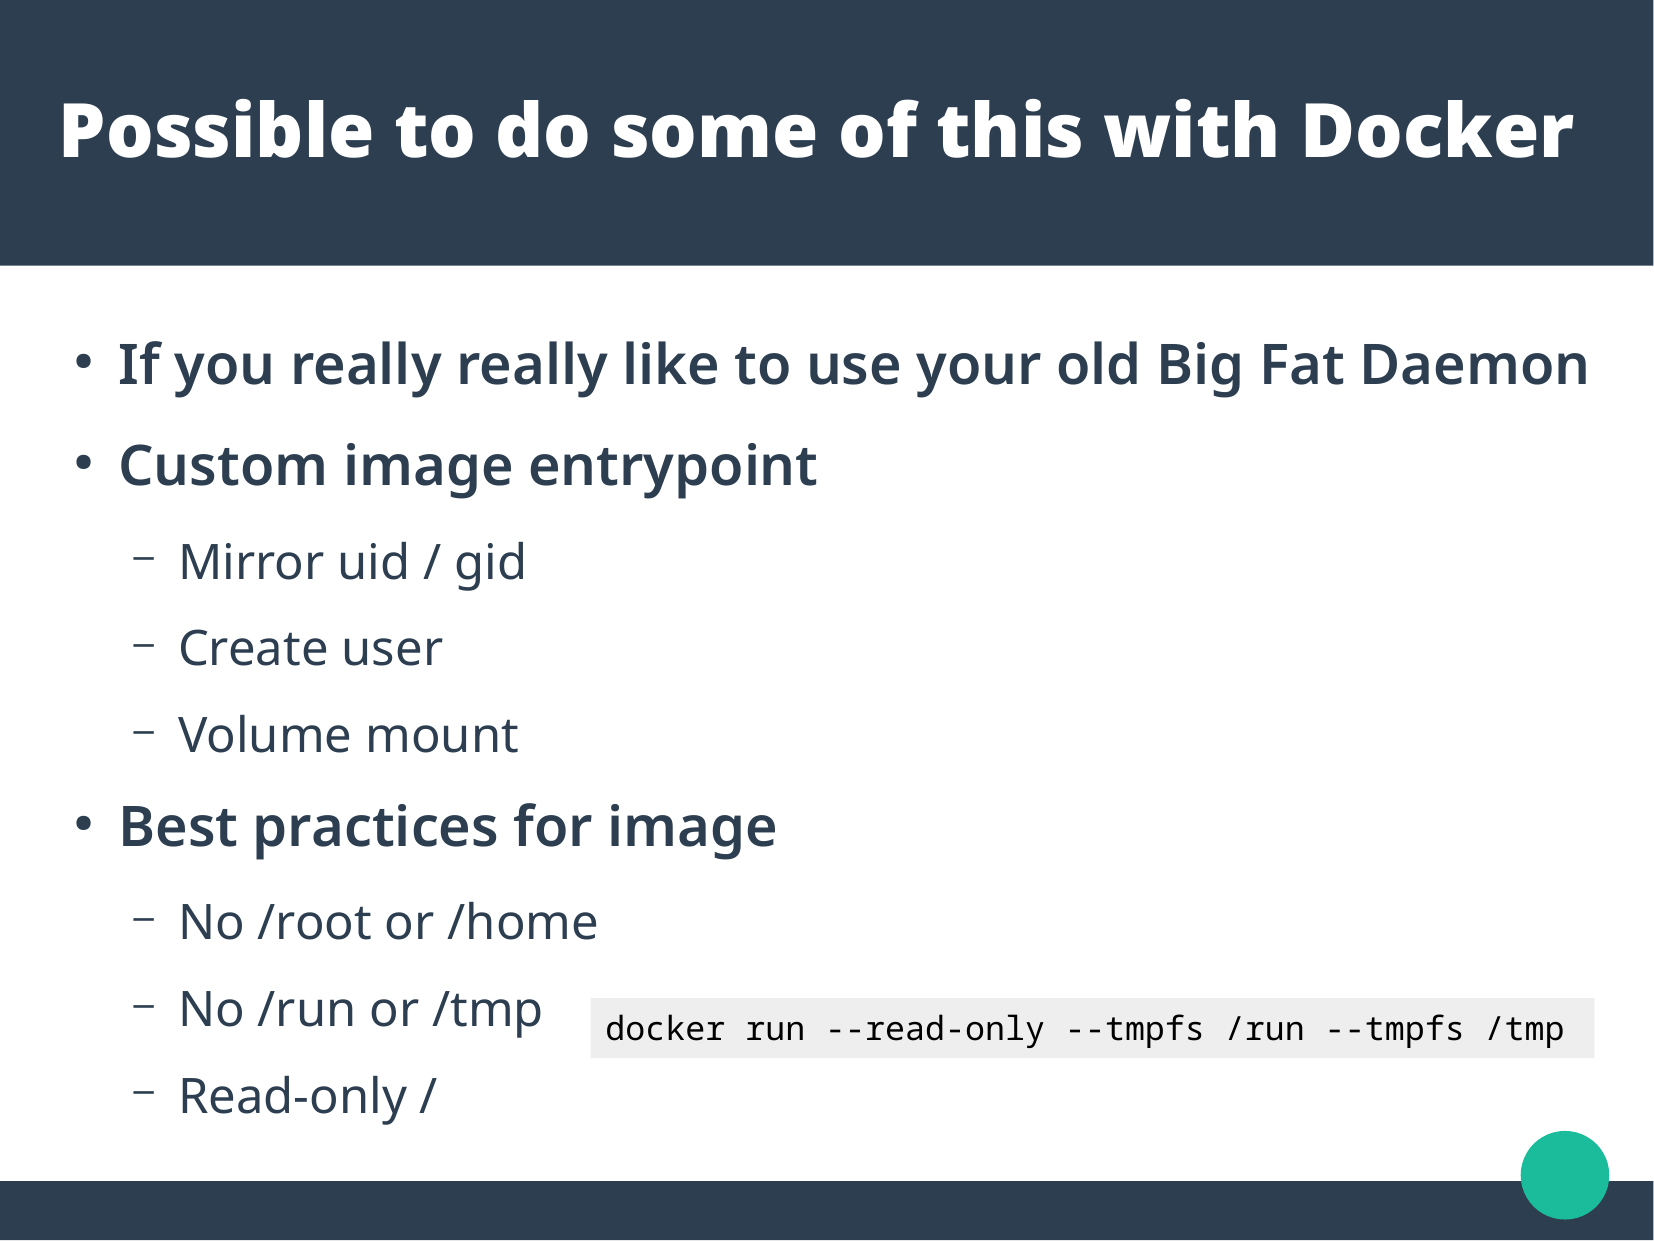

# Possible to do some of this with Docker
If you really really like to use your old Big Fat Daemon
Custom image entrypoint
Mirror uid / gid
Create user
Volume mount
Best practices for image
No /root or /home
No /run or /tmp
Read-only /
docker run --read-only --tmpfs /run --tmpfs /tmp